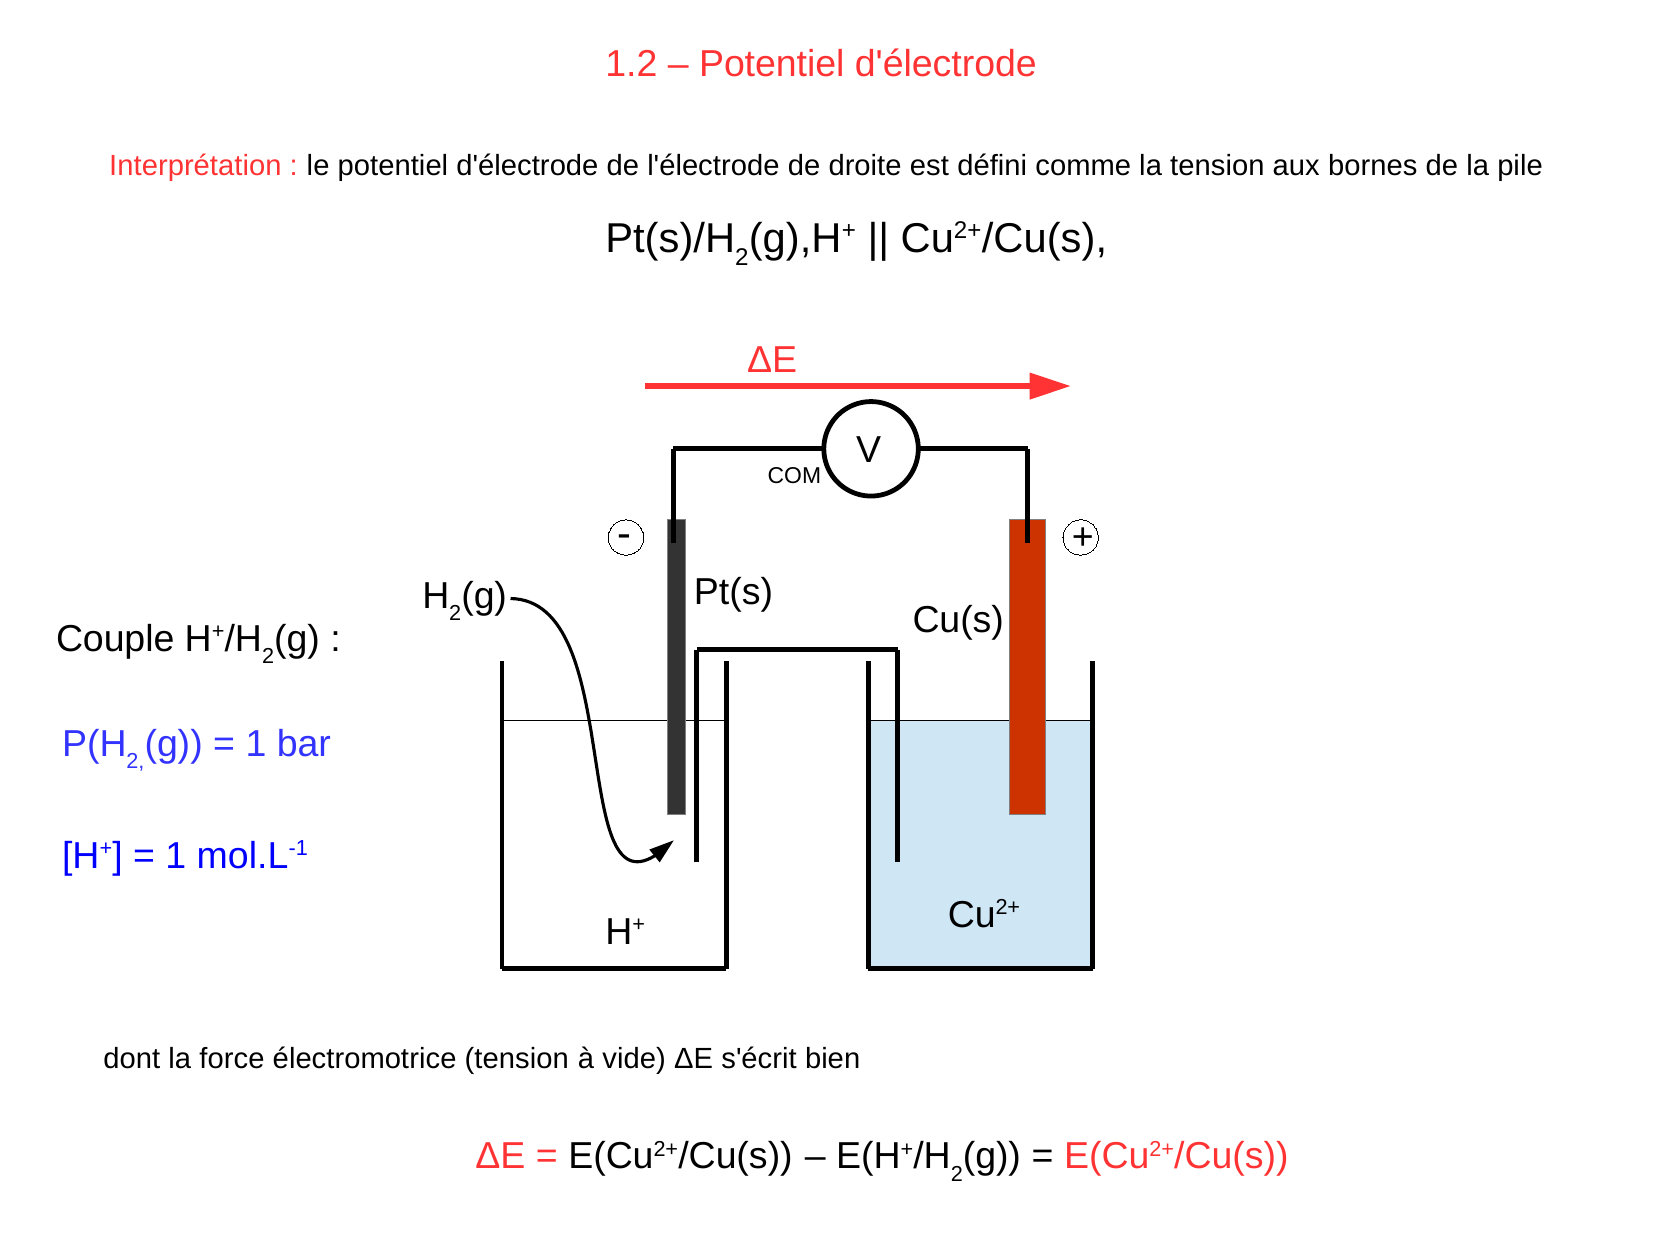

1.2 – Potentiel d'électrode
Interprétation : le potentiel d'électrode de l'électrode de droite est défini comme la tension aux bornes de la pile
Pt(s)/H2(g),H+ || Cu2+/Cu(s),
ΔE
V
COM
-
+
Pt(s)
H2(g)
Cu(s)
Couple H+/H2(g) :
P(H2,(g)) = 1 bar
[H+] = 1 mol.L-1
Cu2+
H+
dont la force électromotrice (tension à vide) ΔE s'écrit bien
ΔE = E(Cu2+/Cu(s)) – E(H+/H2(g)) = E(Cu2+/Cu(s))